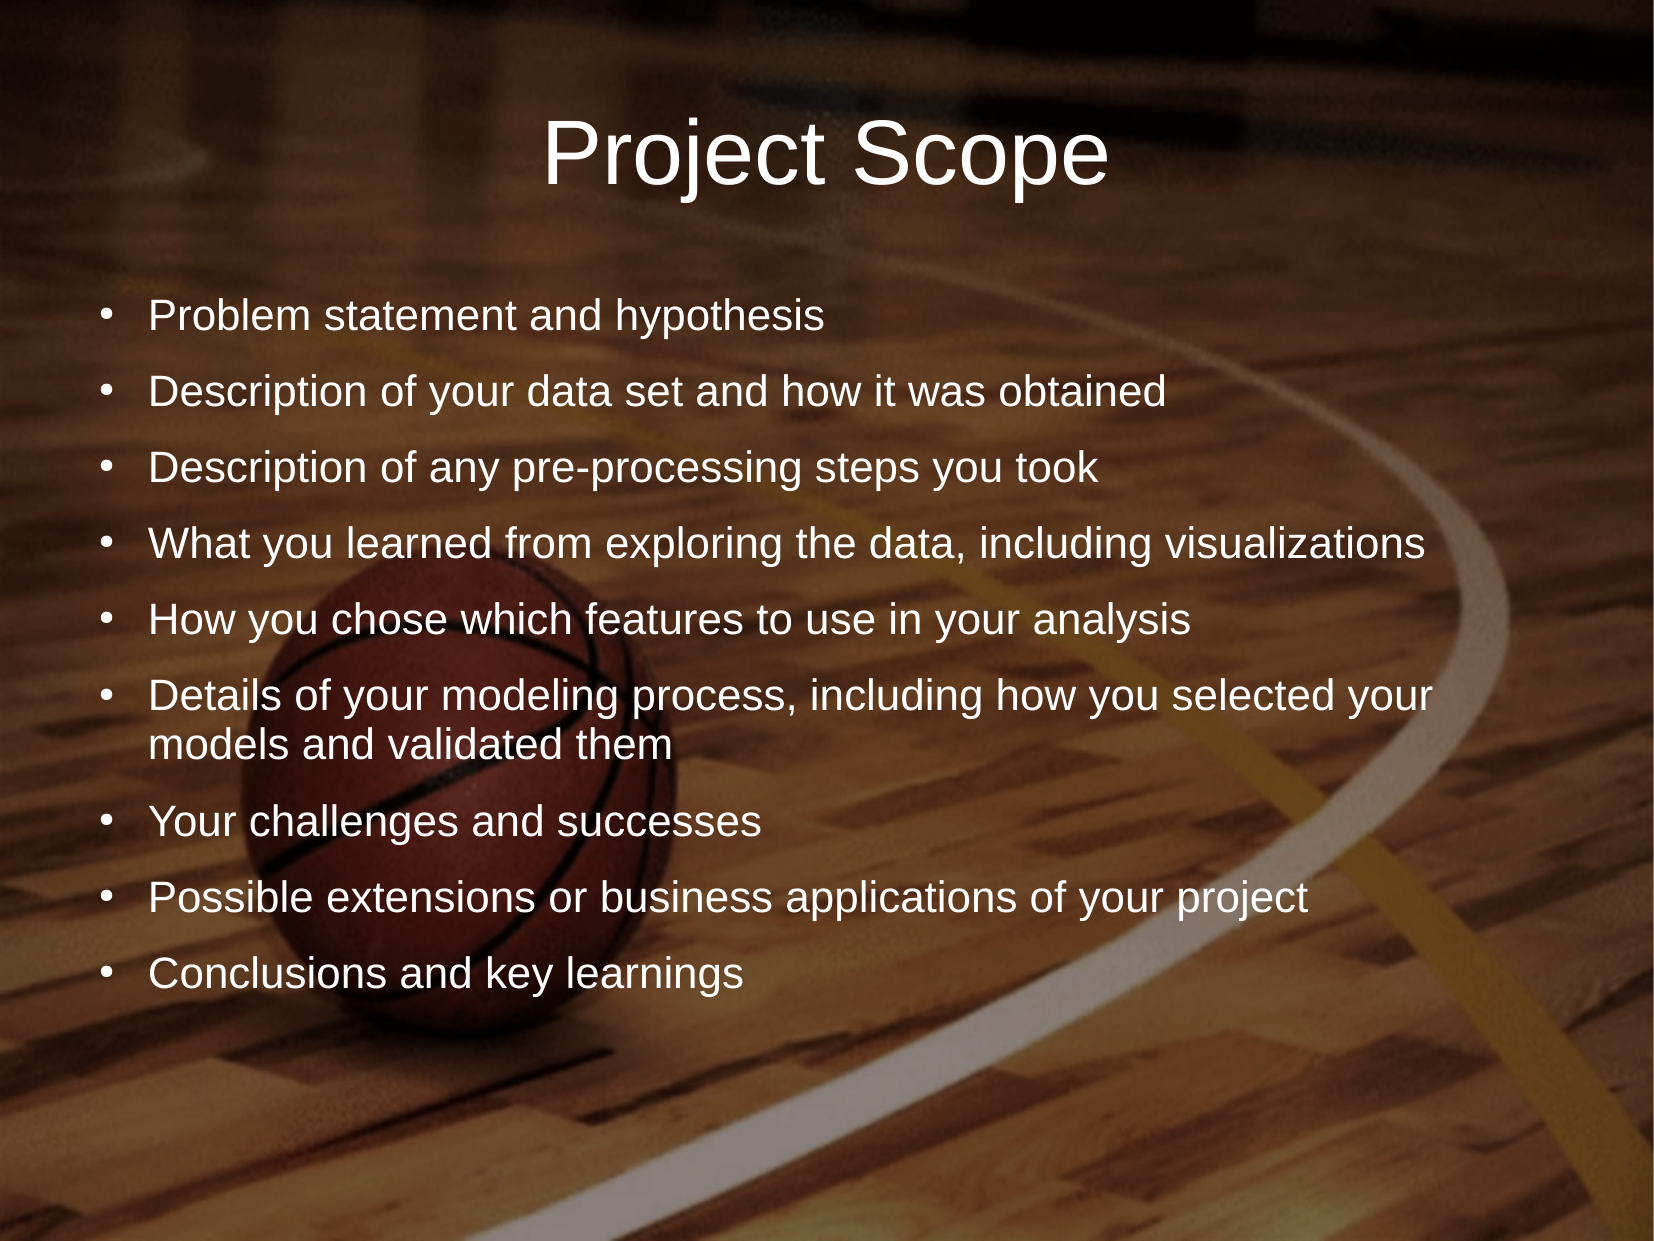

# Project Scope
Problem statement and hypothesis
Description of your data set and how it was obtained
Description of any pre-processing steps you took
What you learned from exploring the data, including visualizations
How you chose which features to use in your analysis
Details of your modeling process, including how you selected your models and validated them
Your challenges and successes
Possible extensions or business applications of your project
Conclusions and key learnings